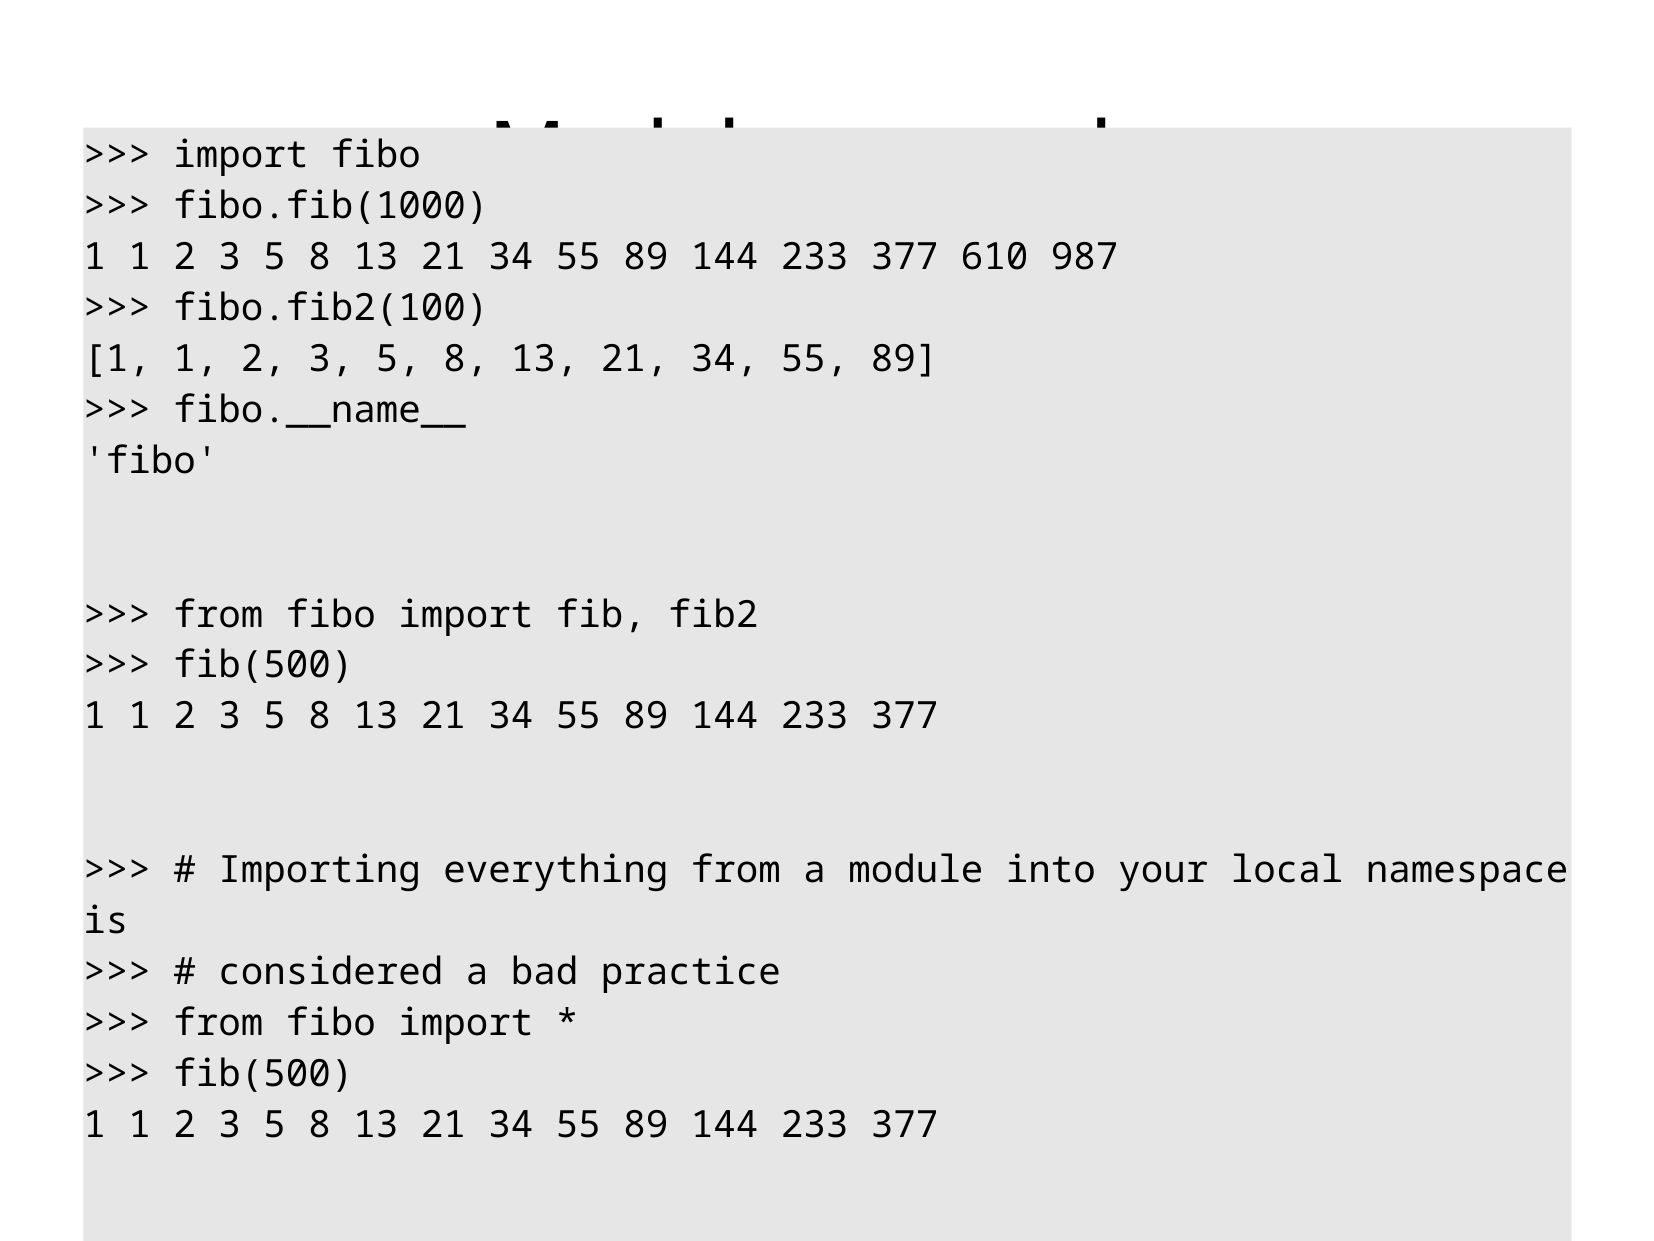

# Module example
>>> import fibo
>>> fibo.fib(1000)
1 1 2 3 5 8 13 21 34 55 89 144 233 377 610 987
>>> fibo.fib2(100)
[1, 1, 2, 3, 5, 8, 13, 21, 34, 55, 89]
>>> fibo.__name__
'fibo'
>>> from fibo import fib, fib2
>>> fib(500)
1 1 2 3 5 8 13 21 34 55 89 144 233 377
>>> # Importing everything from a module into your local namespace is
>>> # considered a bad practice
>>> from fibo import *
>>> fib(500)
1 1 2 3 5 8 13 21 34 55 89 144 233 377
Code examples from https://docs.python.org/2/tutorial/